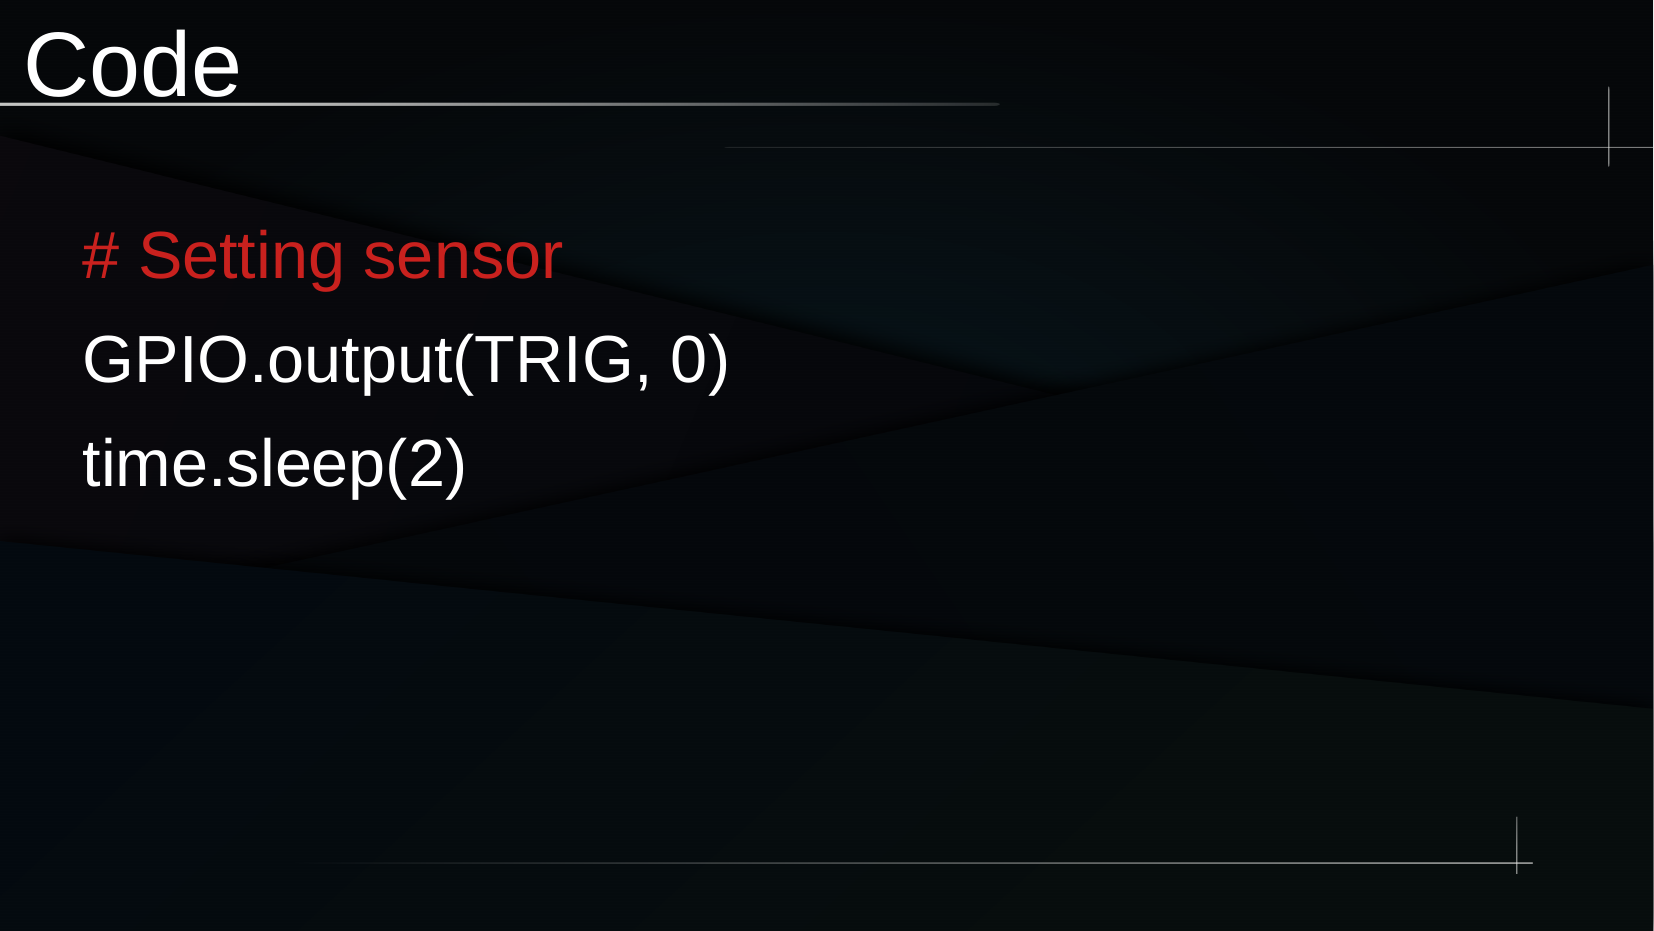

# Code
# Setting sensor
GPIO.output(TRIG, 0)
time.sleep(2)